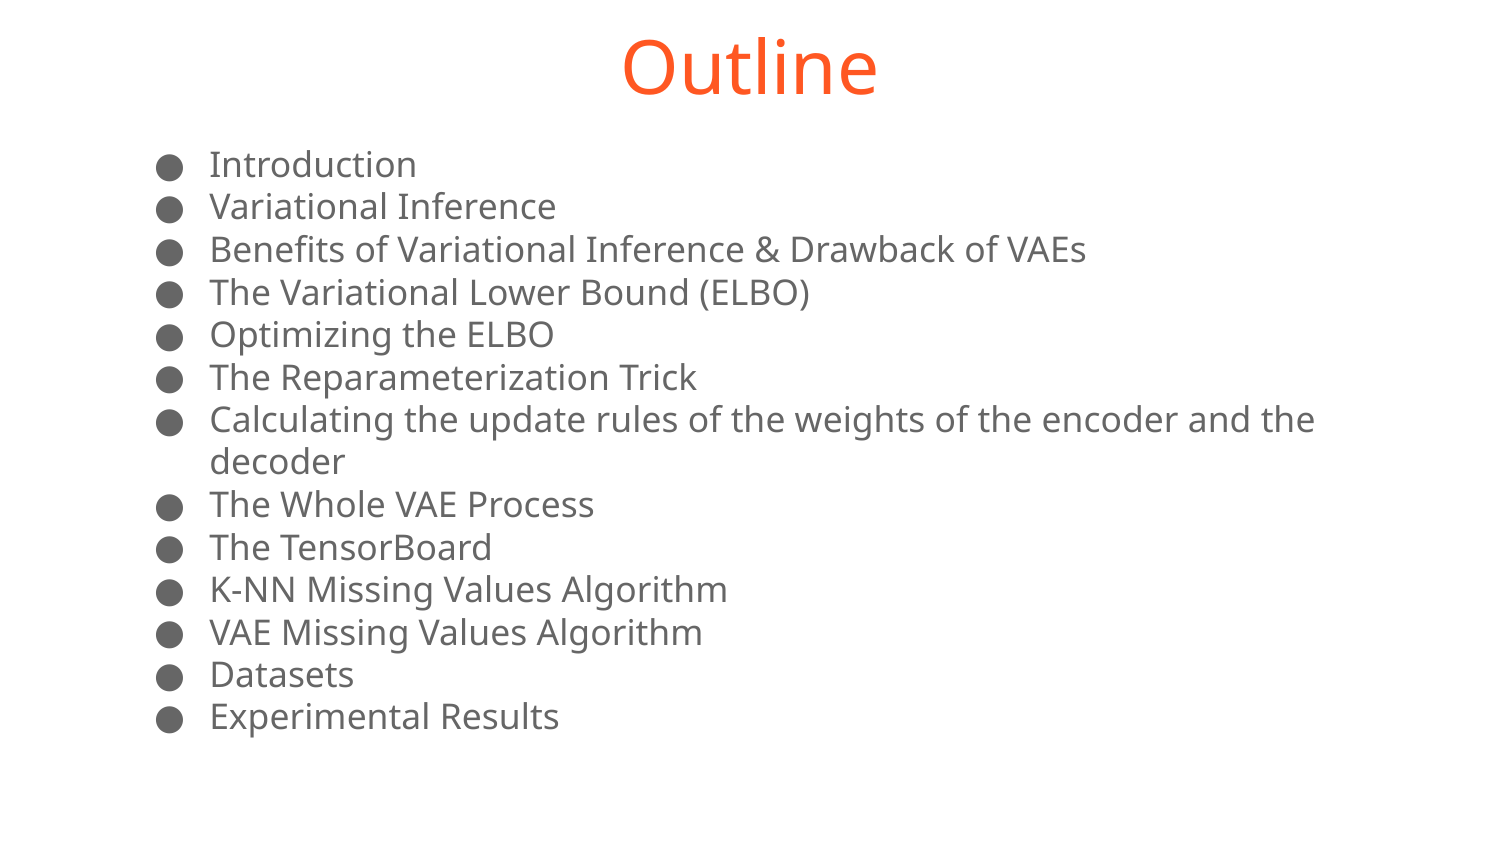

# Outline
Introduction
Variational Inference
Benefits of Variational Inference & Drawback of VAEs
The Variational Lower Bound (ELBO)
Optimizing the ELBO
The Reparameterization Trick
Calculating the update rules of the weights of the encoder and the decoder
The Whole VAE Process
The TensorBoard
K-NN Missing Values Algorithm
VAE Missing Values Algorithm
Datasets
Experimental Results